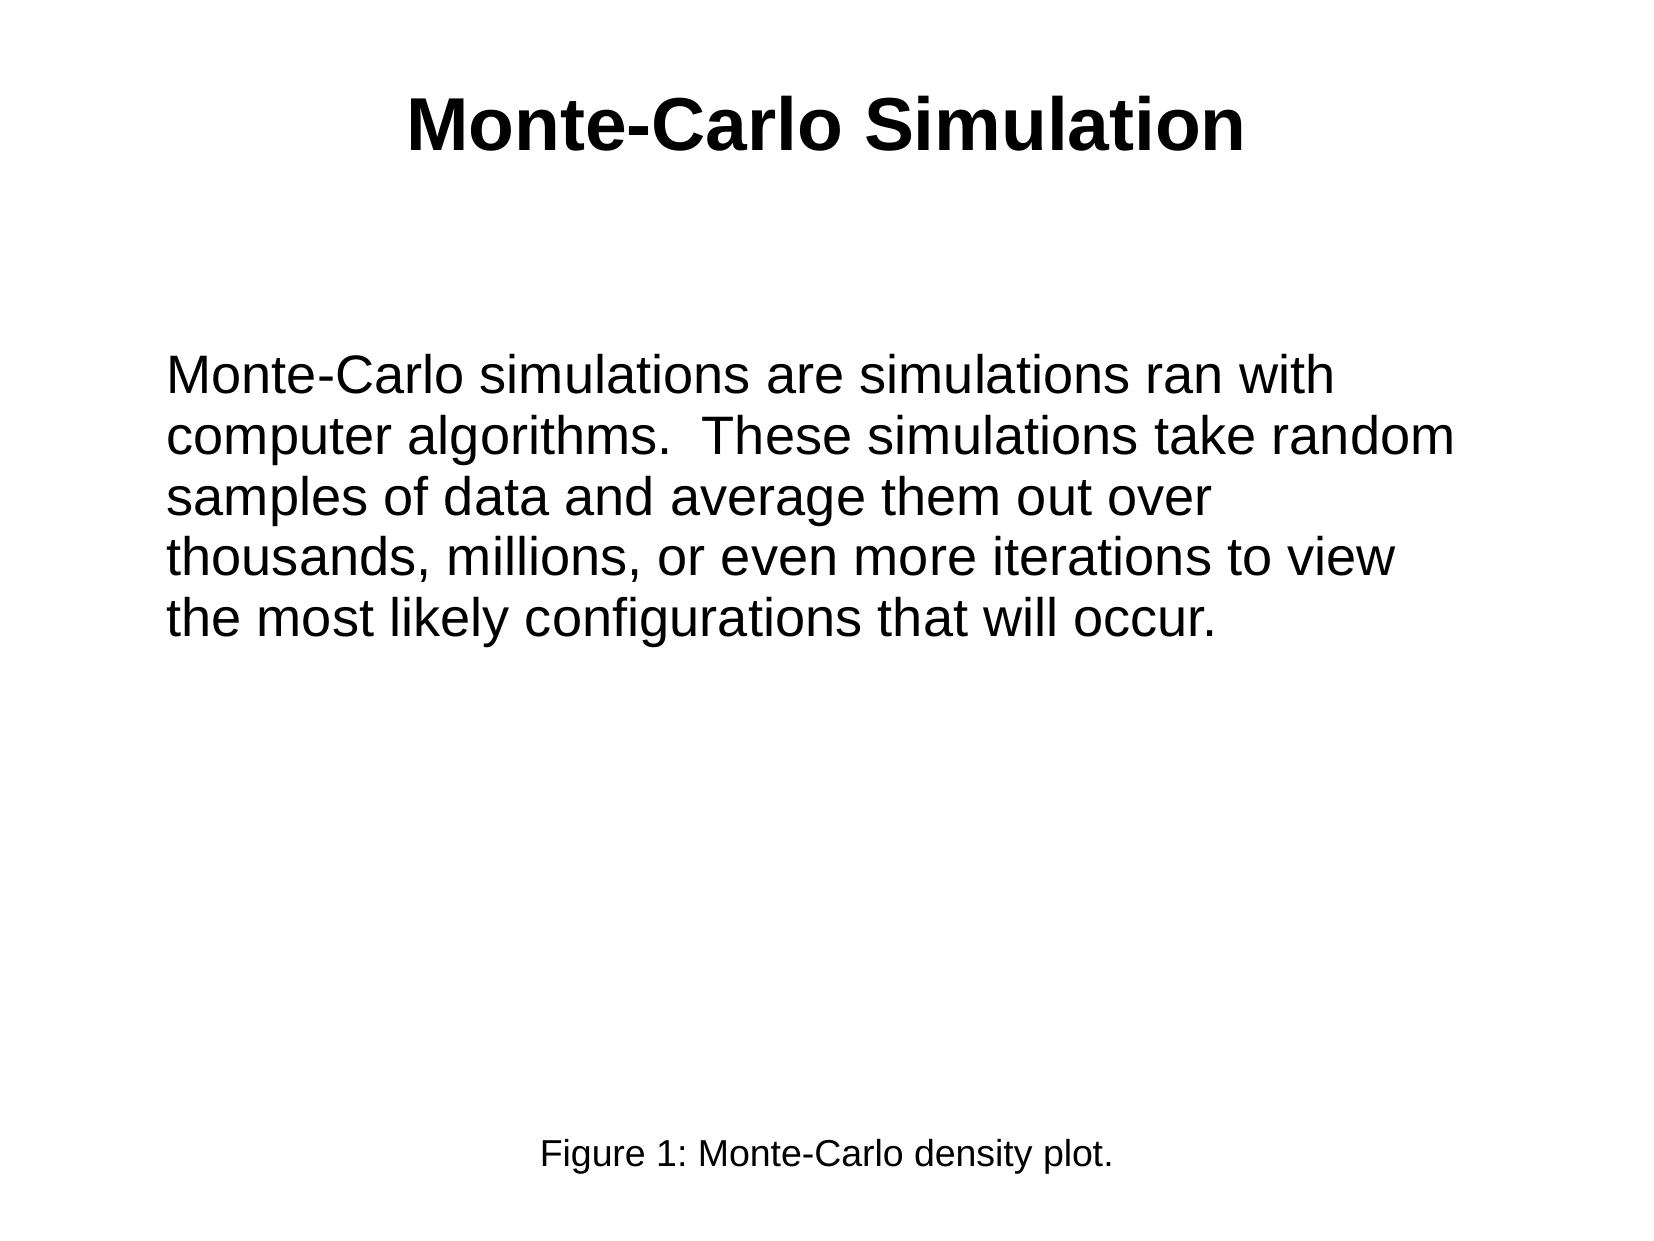

Monte-Carlo Simulation
Monte-Carlo simulations are simulations ran with computer algorithms. These simulations take random samples of data and average them out over thousands, millions, or even more iterations to view the most likely configurations that will occur.
Figure 1: Monte-Carlo density plot.